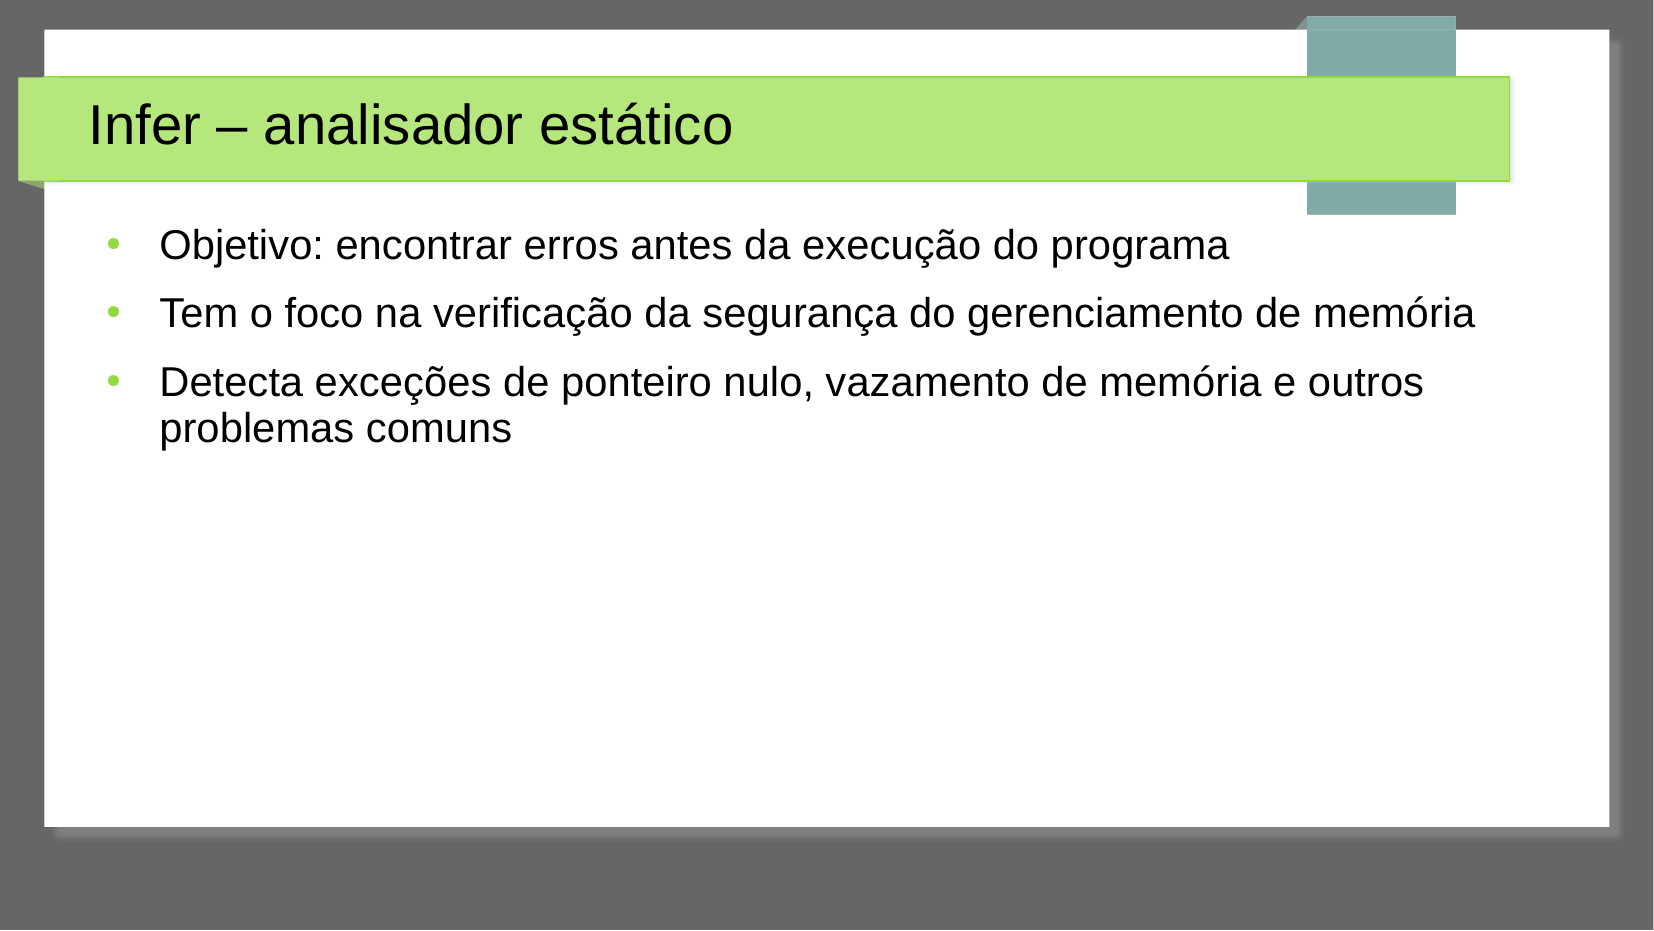

# Infer – analisador estático
Objetivo: encontrar erros antes da execução do programa
Tem o foco na verificação da segurança do gerenciamento de memória
Detecta exceções de ponteiro nulo, vazamento de memória e outros problemas comuns